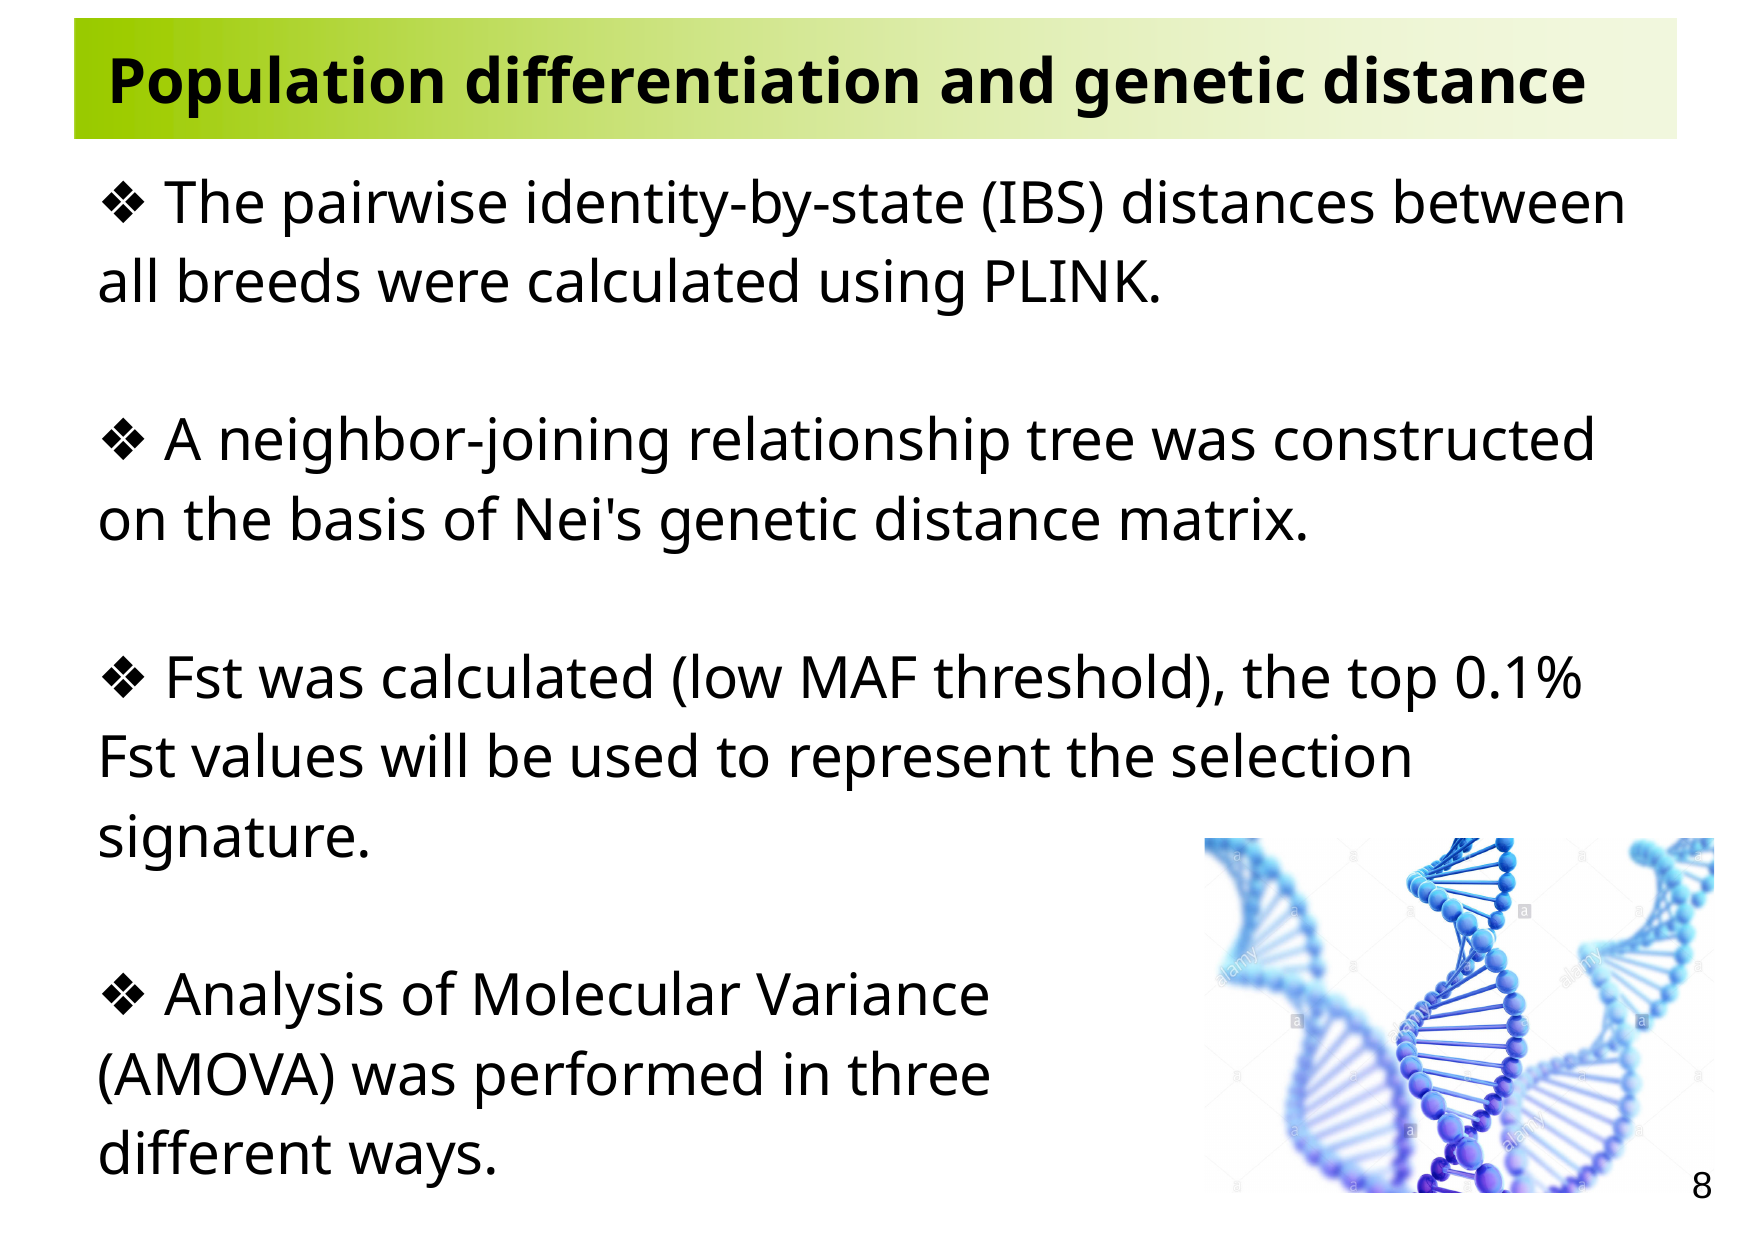

# Population differentiation and genetic distance
❖ The pairwise identity-by-state (IBS) distances between all breeds were calculated using PLINK.
❖ A neighbor-joining relationship tree was constructed on the basis of Nei's genetic distance matrix.
❖ Fst was calculated (low MAF threshold), the top 0.1% Fst values will be used to represent the selection signature.
❖ Analysis of Molecular Variance
(AMOVA) was performed in three
different ways.
8